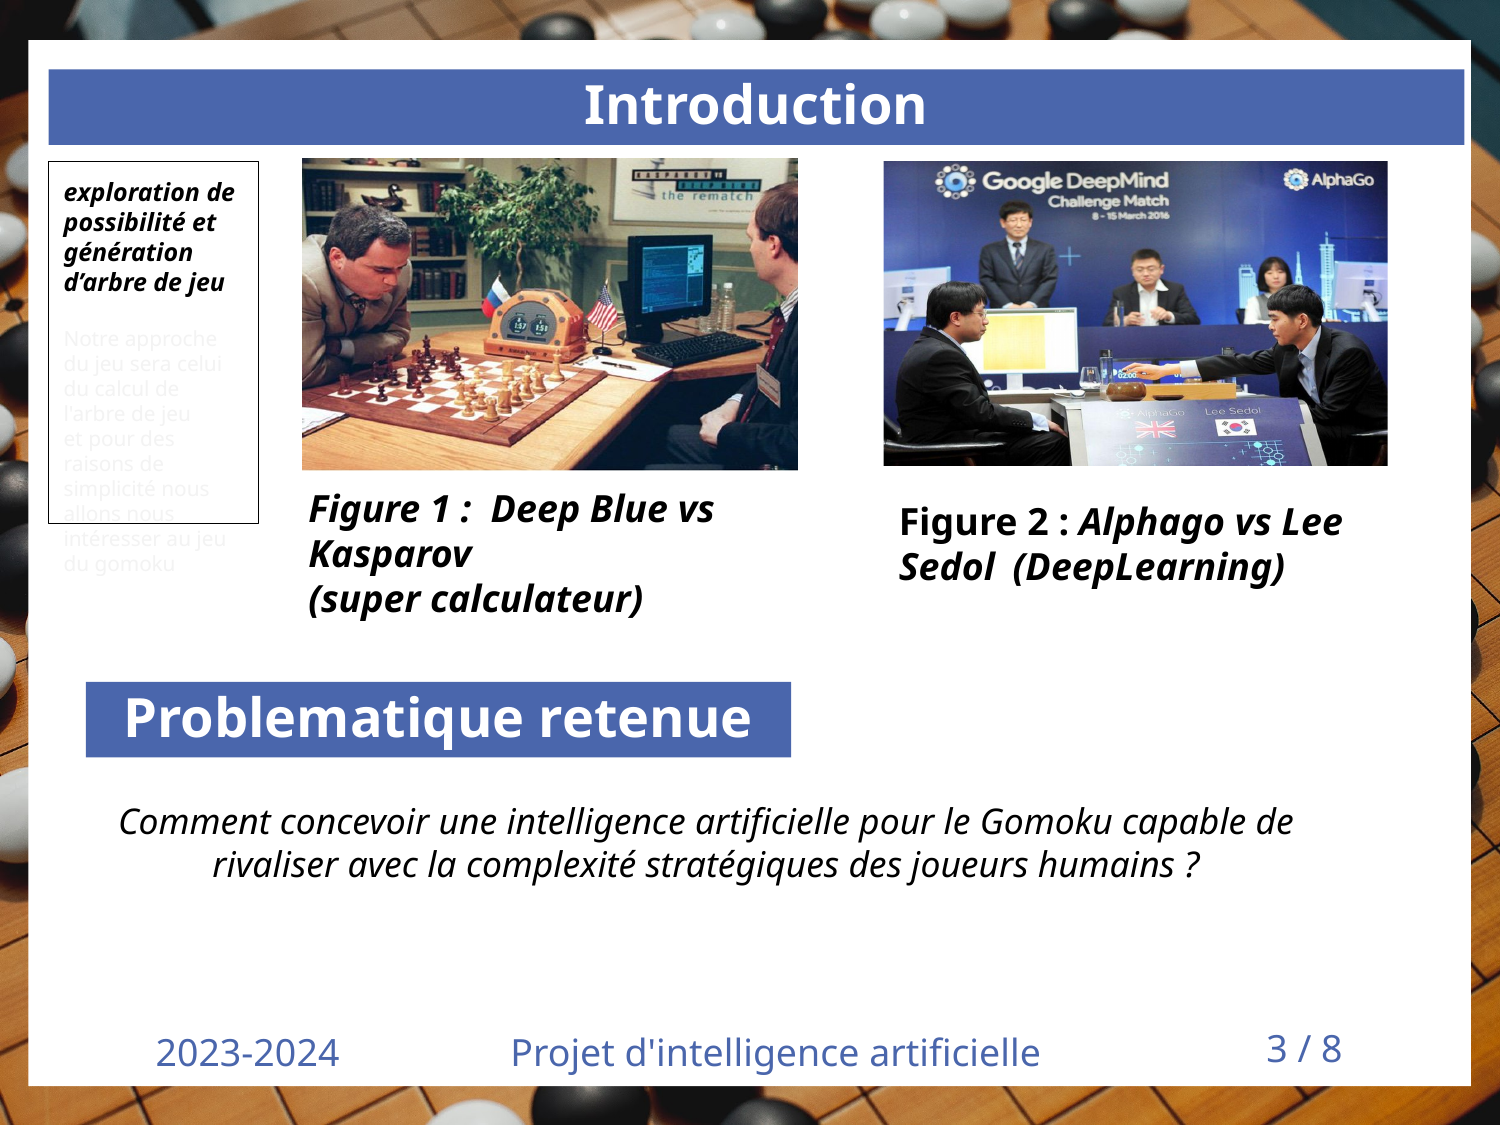

# Introduction
Figure 1 : Deep Blue vs Kasparov
(super calculateur)
exploration de possibilité et génération d’arbre de jeu
Notre approche du jeu sera celui du calcul de l'arbre de jeu
et pour des raisons de simplicité nous allons nous intéresser au jeu du gomoku
Figure 2 : Alphago vs Lee Sedol (DeepLearning)
Problematique retenue
Comment concevoir une intelligence artificielle pour le Gomoku capable de rivaliser avec la complexité stratégiques des joueurs humains ?
2023-2024
Projet d'intelligence artificielle